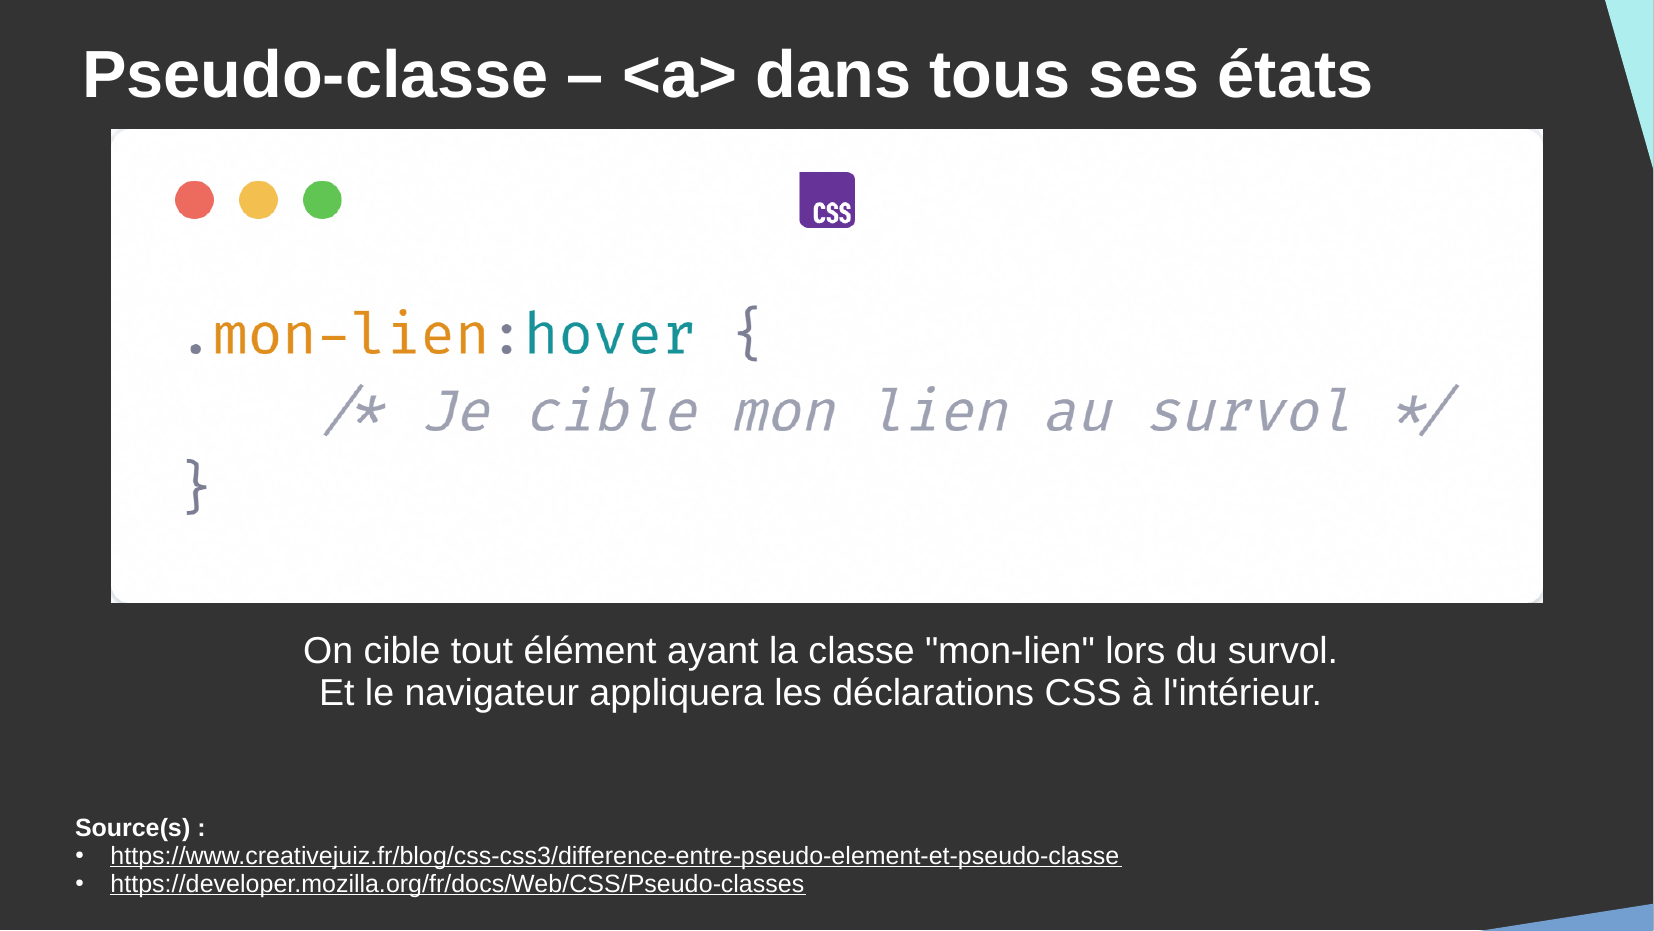

# Pseudo-classe – <a> dans tous ses états
On cible tout élément ayant la classe "mon-lien" lors du survol.
Et le navigateur appliquera les déclarations CSS à l'intérieur.
Source(s) :
https://www.creativejuiz.fr/blog/css-css3/difference-entre-pseudo-element-et-pseudo-classe
https://developer.mozilla.org/fr/docs/Web/CSS/Pseudo-classes